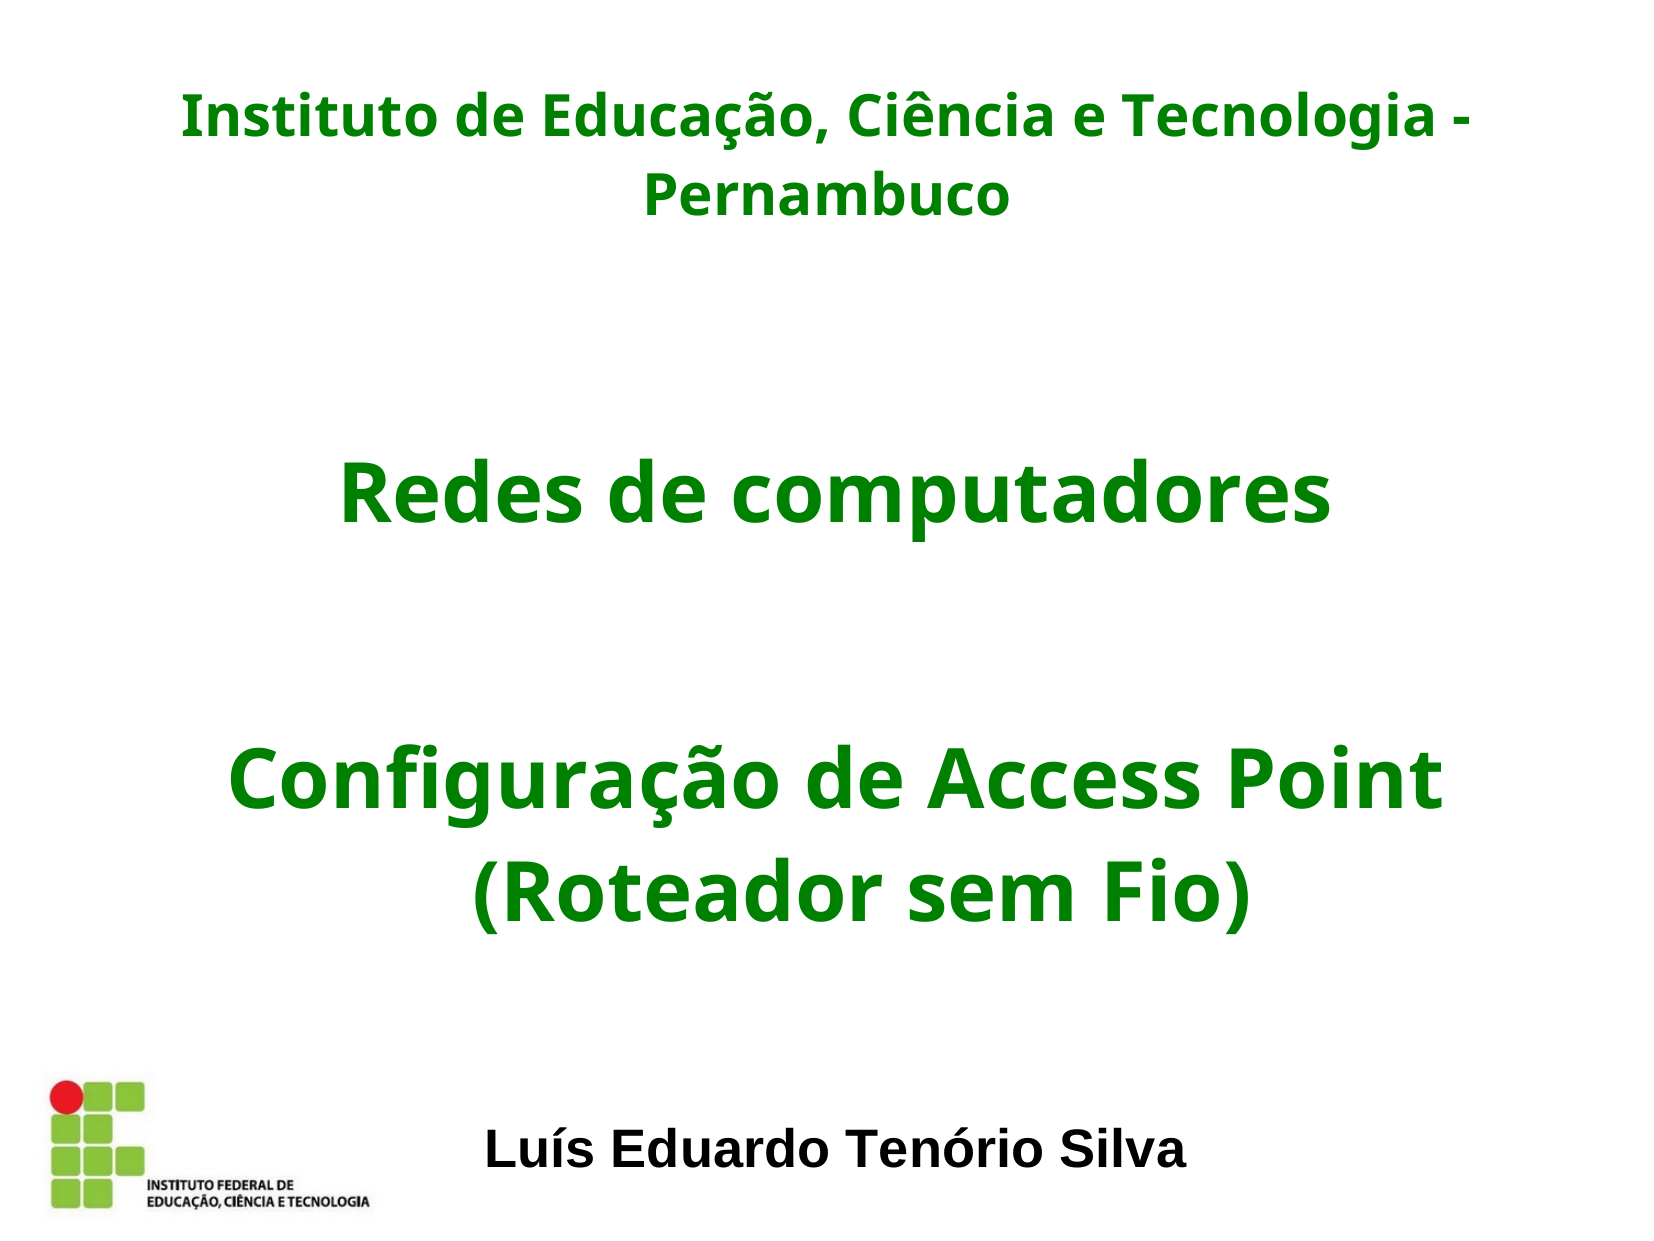

# Instituto de Educação, Ciência e Tecnologia - Pernambuco
Redes de computadores
Configuração de Access Point (Roteador sem Fio)
Luís Eduardo Tenório Silva